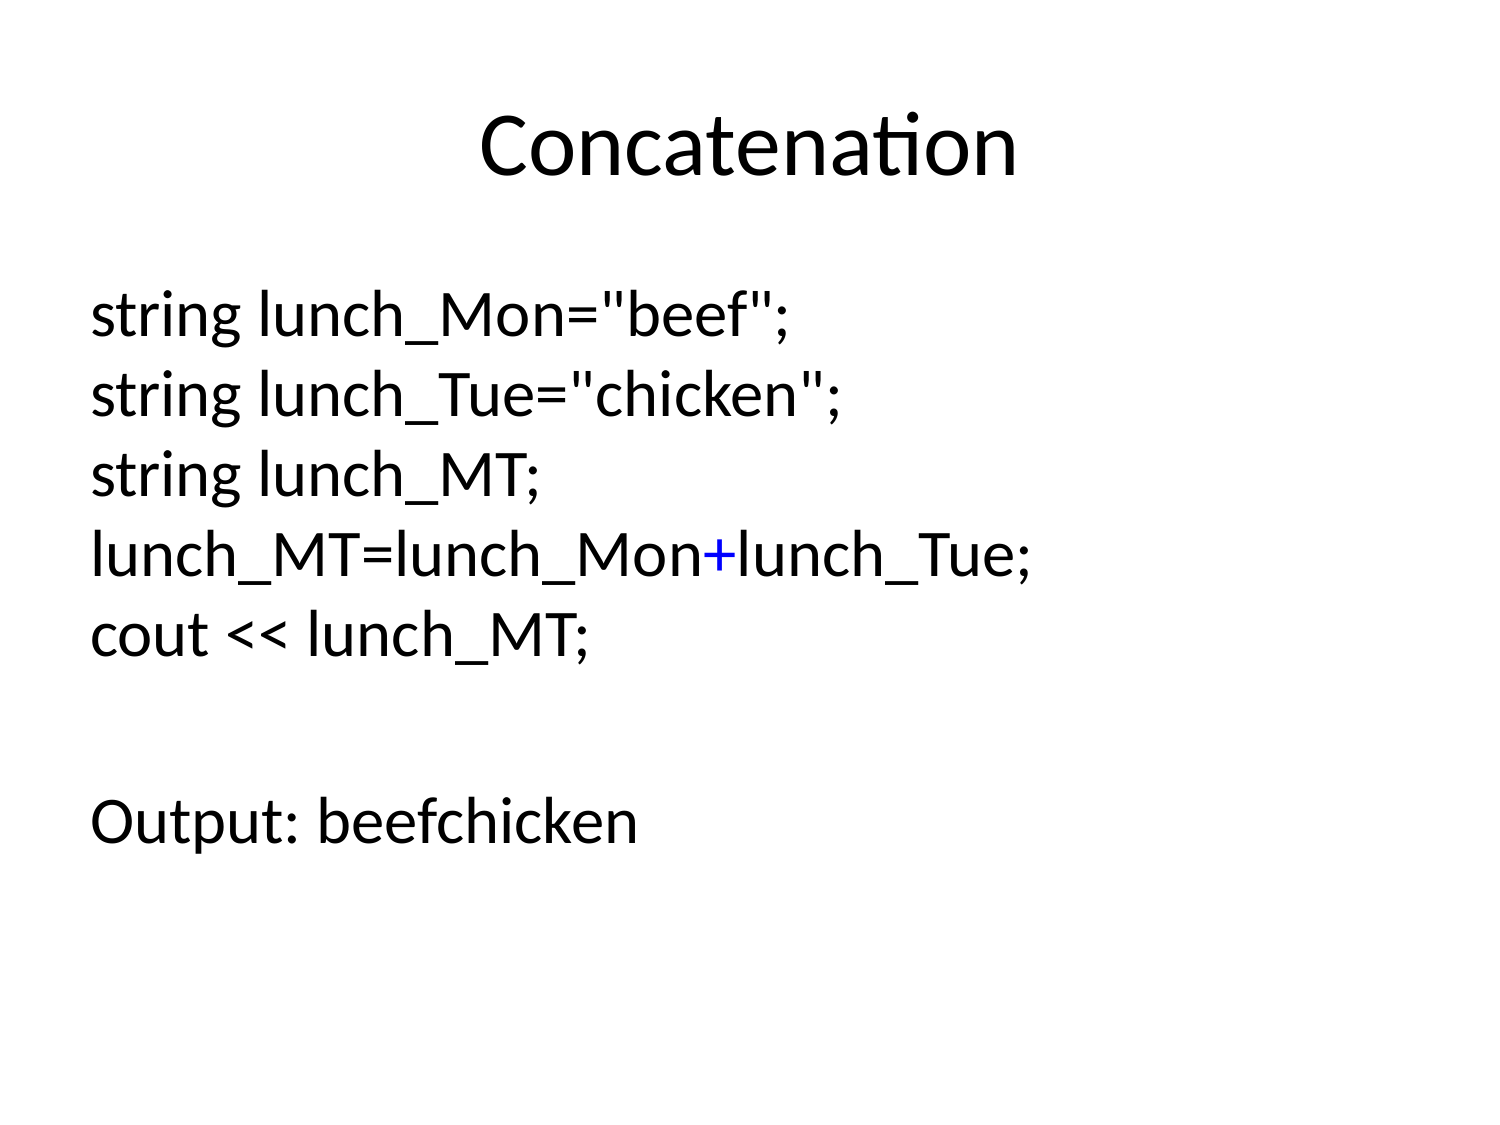

# Concatenation
string lunch_Mon="beef";
string lunch_Tue="chicken";
string lunch_MT;
lunch_MT=lunch_Mon+lunch_Tue;
cout << lunch_MT;
Output: beefchicken